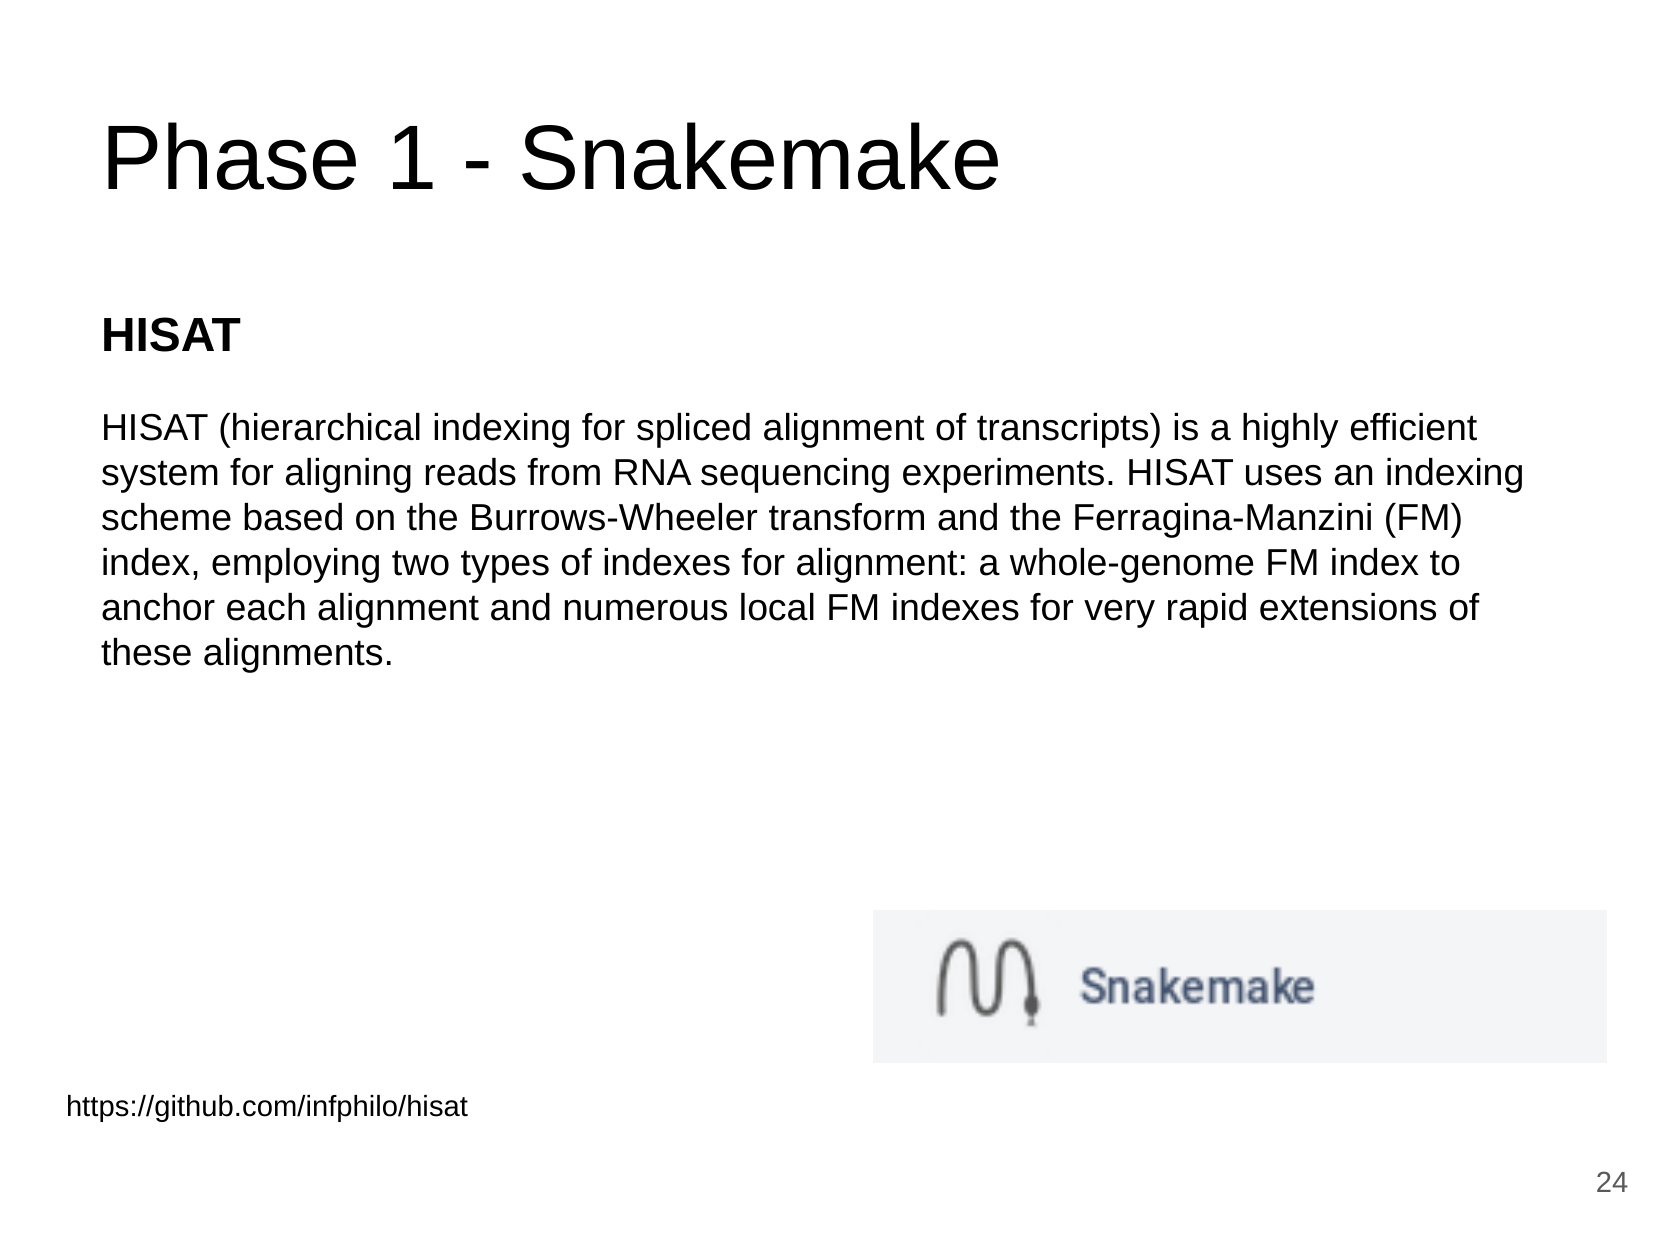

# Phase 1 - Snakemake
HISAT
HISAT (hierarchical indexing for spliced alignment of transcripts) is a highly efficient system for aligning reads from RNA sequencing experiments. HISAT uses an indexing scheme based on the Burrows-Wheeler transform and the Ferragina-Manzini (FM) index, employing two types of indexes for alignment: a whole-genome FM index to anchor each alignment and numerous local FM indexes for very rapid extensions of these alignments.
https://github.com/infphilo/hisat